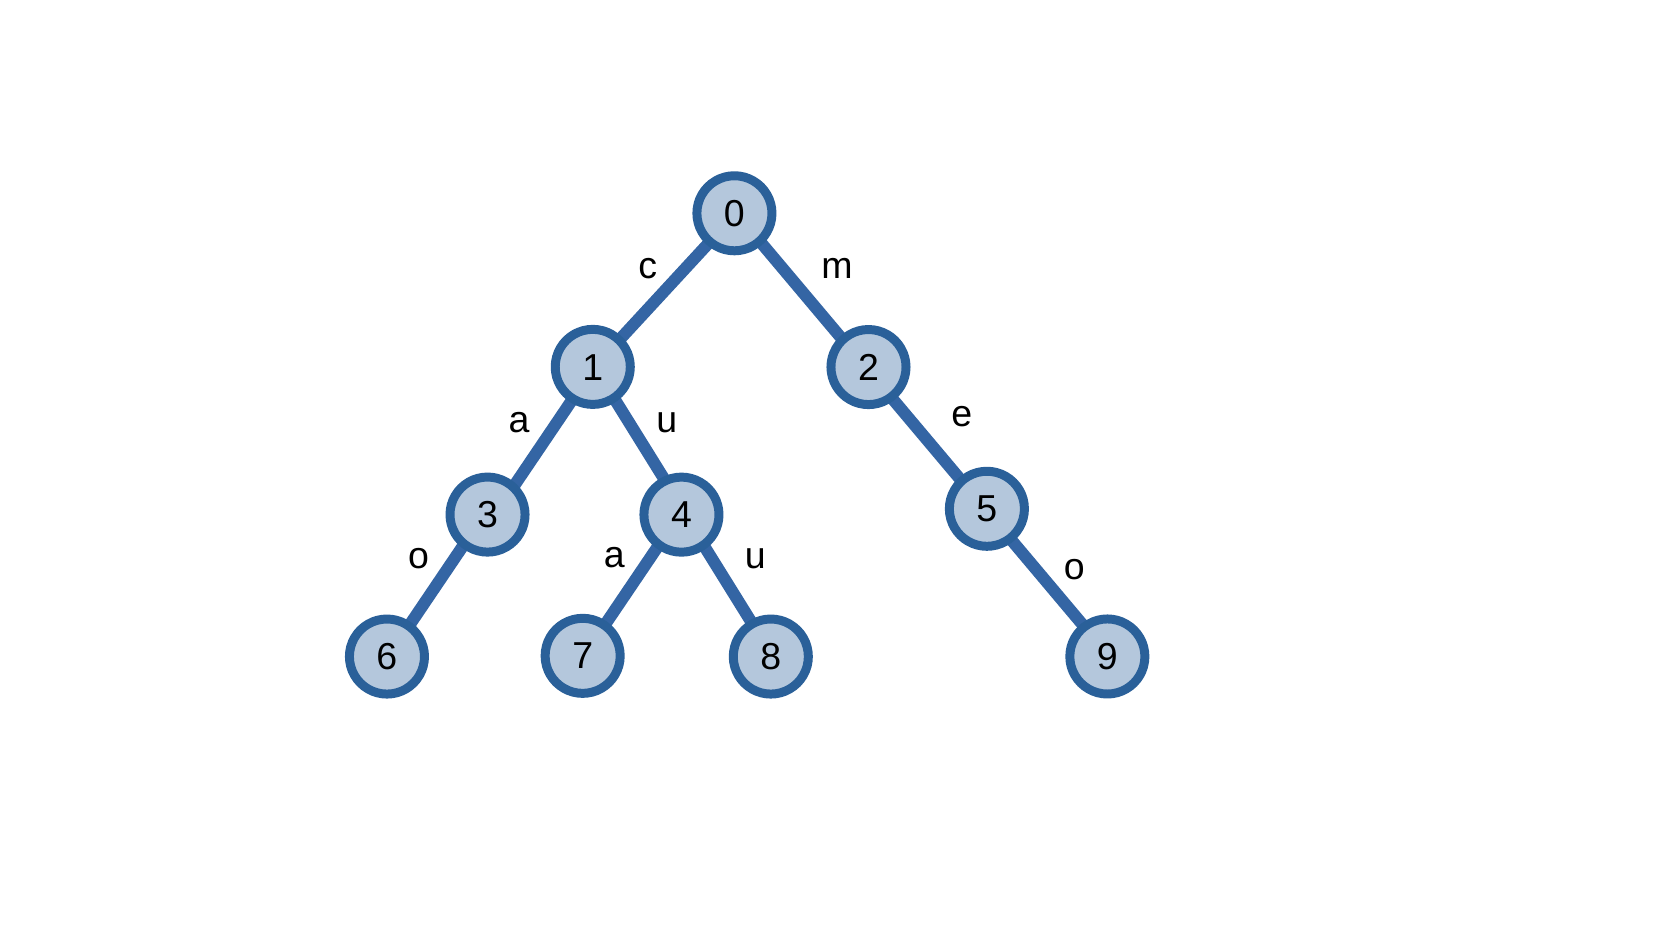

0
c
m
1
2
e
a
u
5
3
4
a
o
u
o
7
9
6
8